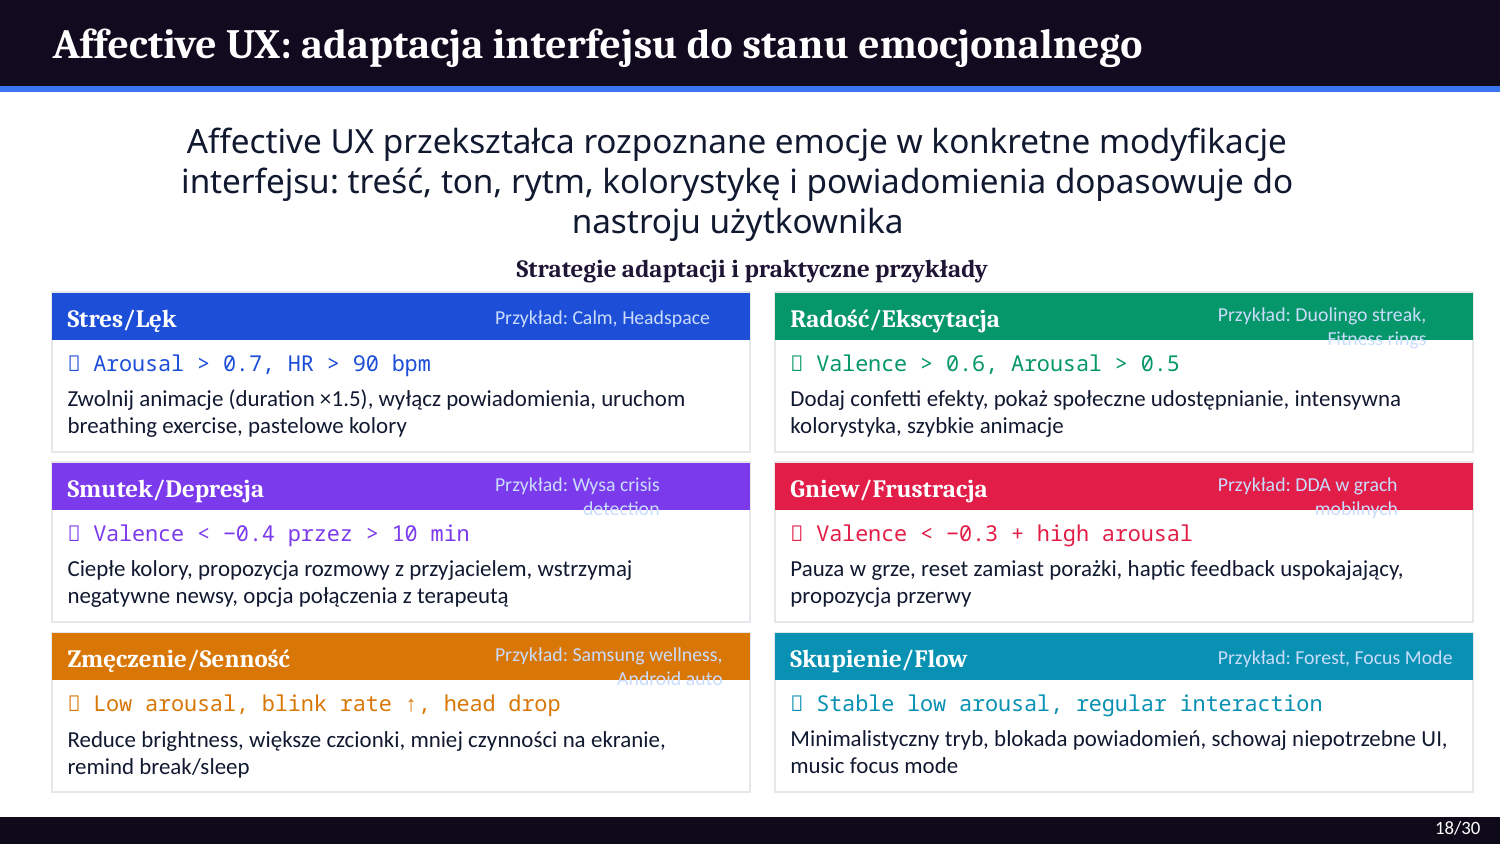

Affective UX: adaptacja interfejsu do stanu emocjonalnego
Affective UX przekształca rozpoznane emocje w konkretne modyfikacje interfejsu: treść, ton, rytm, kolorystykę i powiadomienia dopasowuje do nastroju użytkownika
Strategie adaptacji i praktyczne przykłady
Stres/Lęk
Radość/Ekscytacja
Przykład: Calm, Headspace
Przykład: Duolingo streak, Fitness rings
🎯 Arousal > 0.7, HR > 90 bpm
🎯 Valence > 0.6, Arousal > 0.5
Zwolnij animacje (duration ×1.5), wyłącz powiadomienia, uruchom breathing exercise, pastelowe kolory
Dodaj confetti efekty, pokaż społeczne udostępnianie, intensywna kolorystyka, szybkie animacje
Smutek/Depresja
Gniew/Frustracja
Przykład: Wysa crisis detection
Przykład: DDA w grach mobilnych
🎯 Valence < −0.4 przez > 10 min
🎯 Valence < −0.3 + high arousal
Ciepłe kolory, propozycja rozmowy z przyjacielem, wstrzymaj negatywne newsy, opcja połączenia z terapeutą
Pauza w grze, reset zamiast porażki, haptic feedback uspokajający, propozycja przerwy
Zmęczenie/Senność
Skupienie/Flow
Przykład: Samsung wellness, Android auto
Przykład: Forest, Focus Mode
🎯 Low arousal, blink rate ↑, head drop
🎯 Stable low arousal, regular interaction
Minimalistyczny tryb, blokada powiadomień, schowaj niepotrzebne UI, music focus mode
Reduce brightness, większe czcionki, mniej czynności na ekranie, remind break/sleep